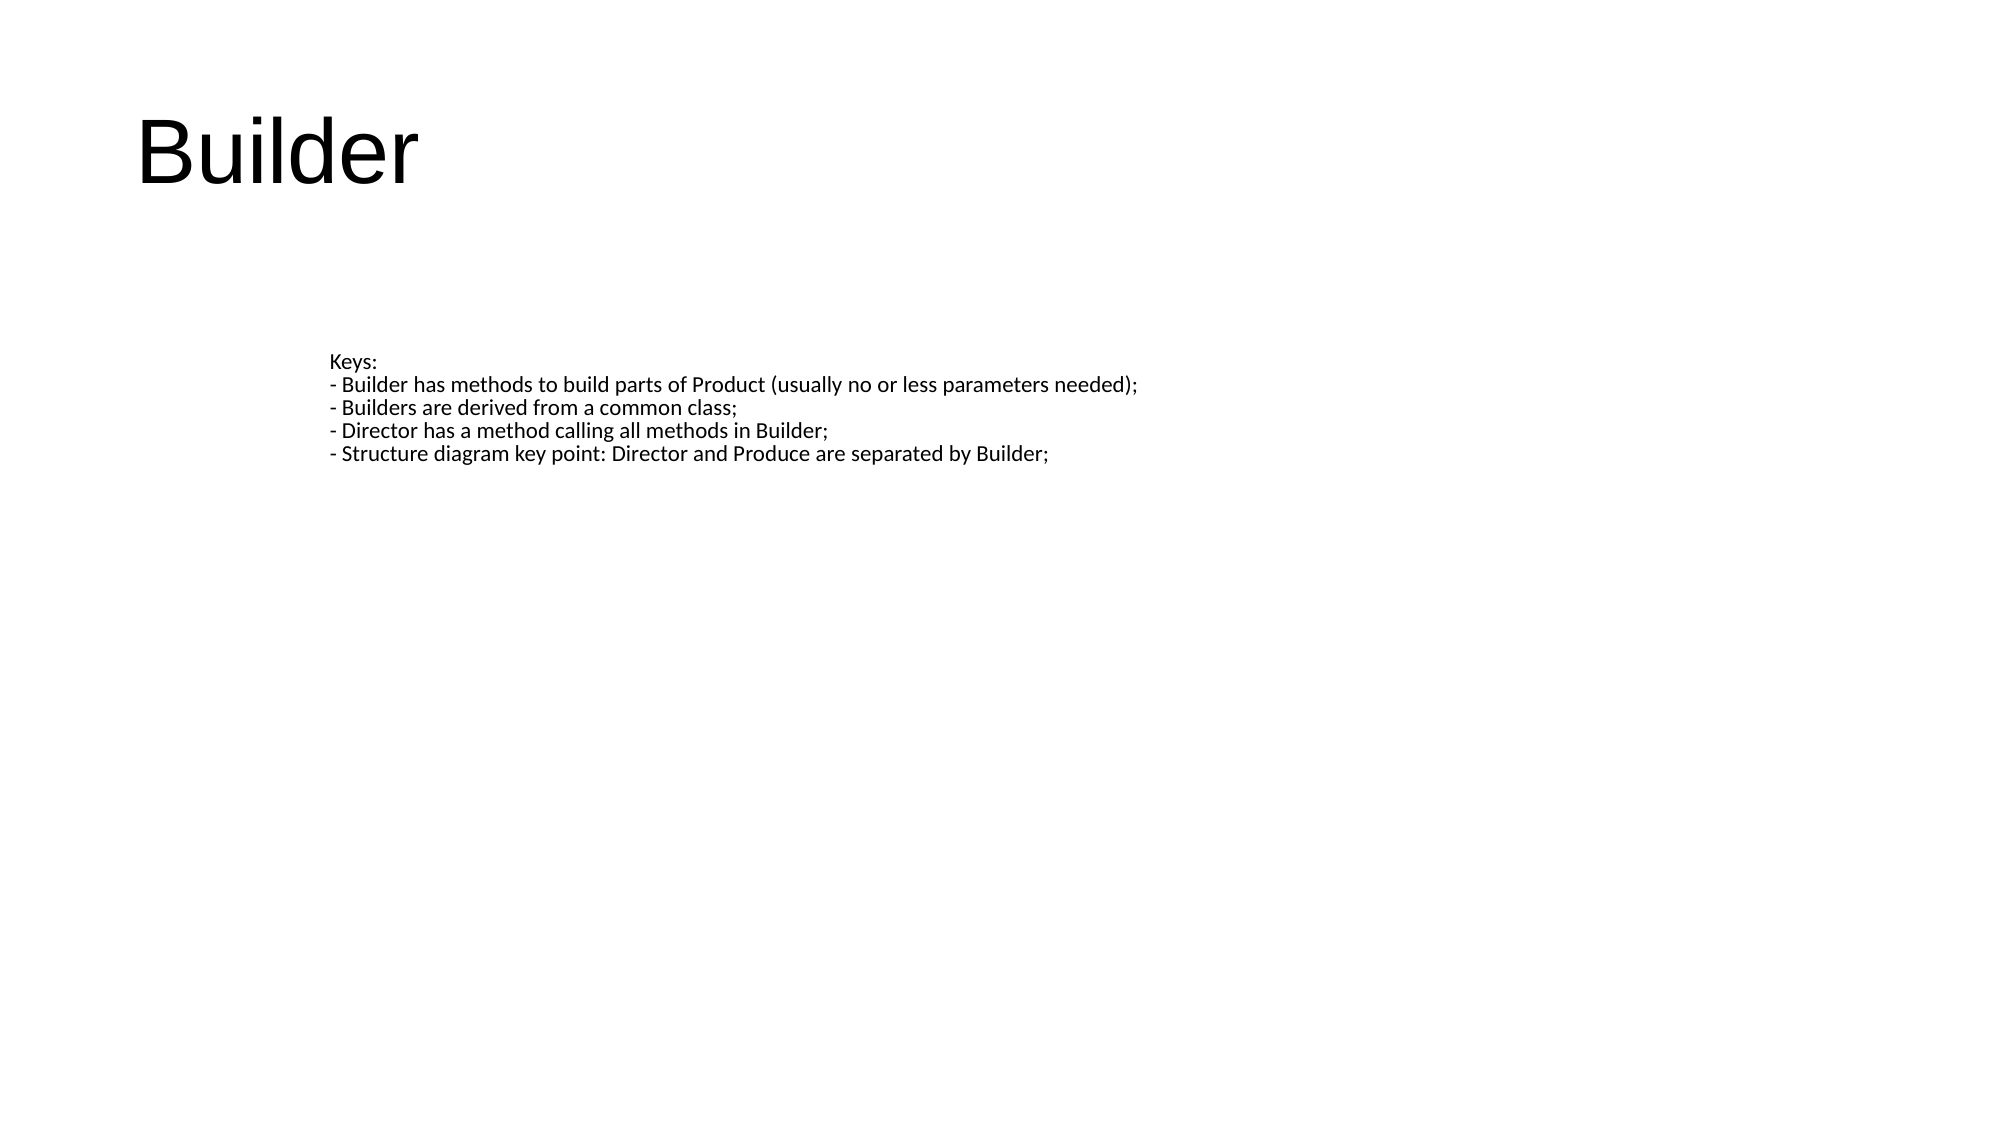

# Builder
Keys:
- Builder has methods to build parts of Product (usually no or less parameters needed);
- Builders are derived from a common class;
- Director has a method calling all methods in Builder;
- Structure diagram key point: Director and Produce are separated by Builder;